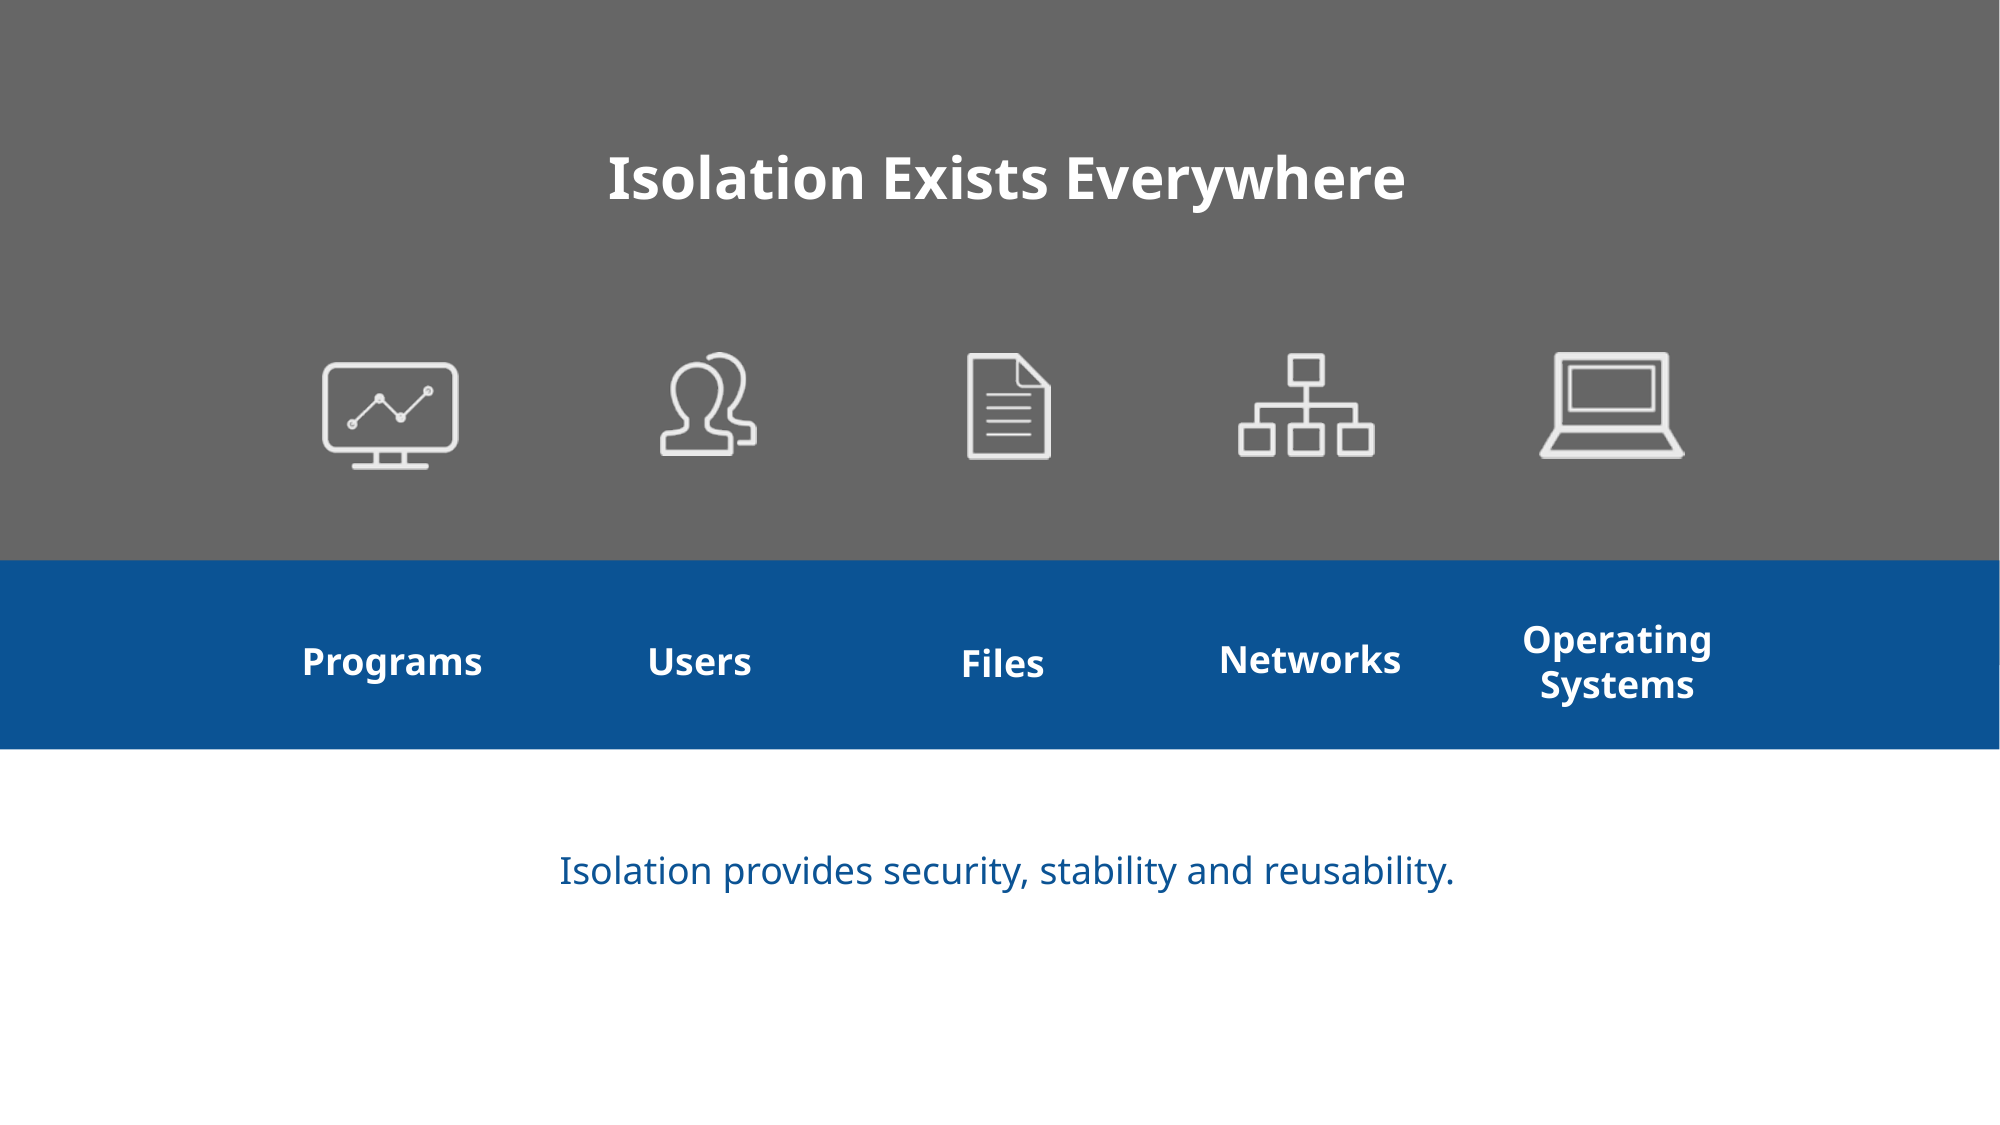

Isolation Exists Everywhere
Programs
Users
Files
Networks
Operating Systems
Isolation provides security, stability and reusability.